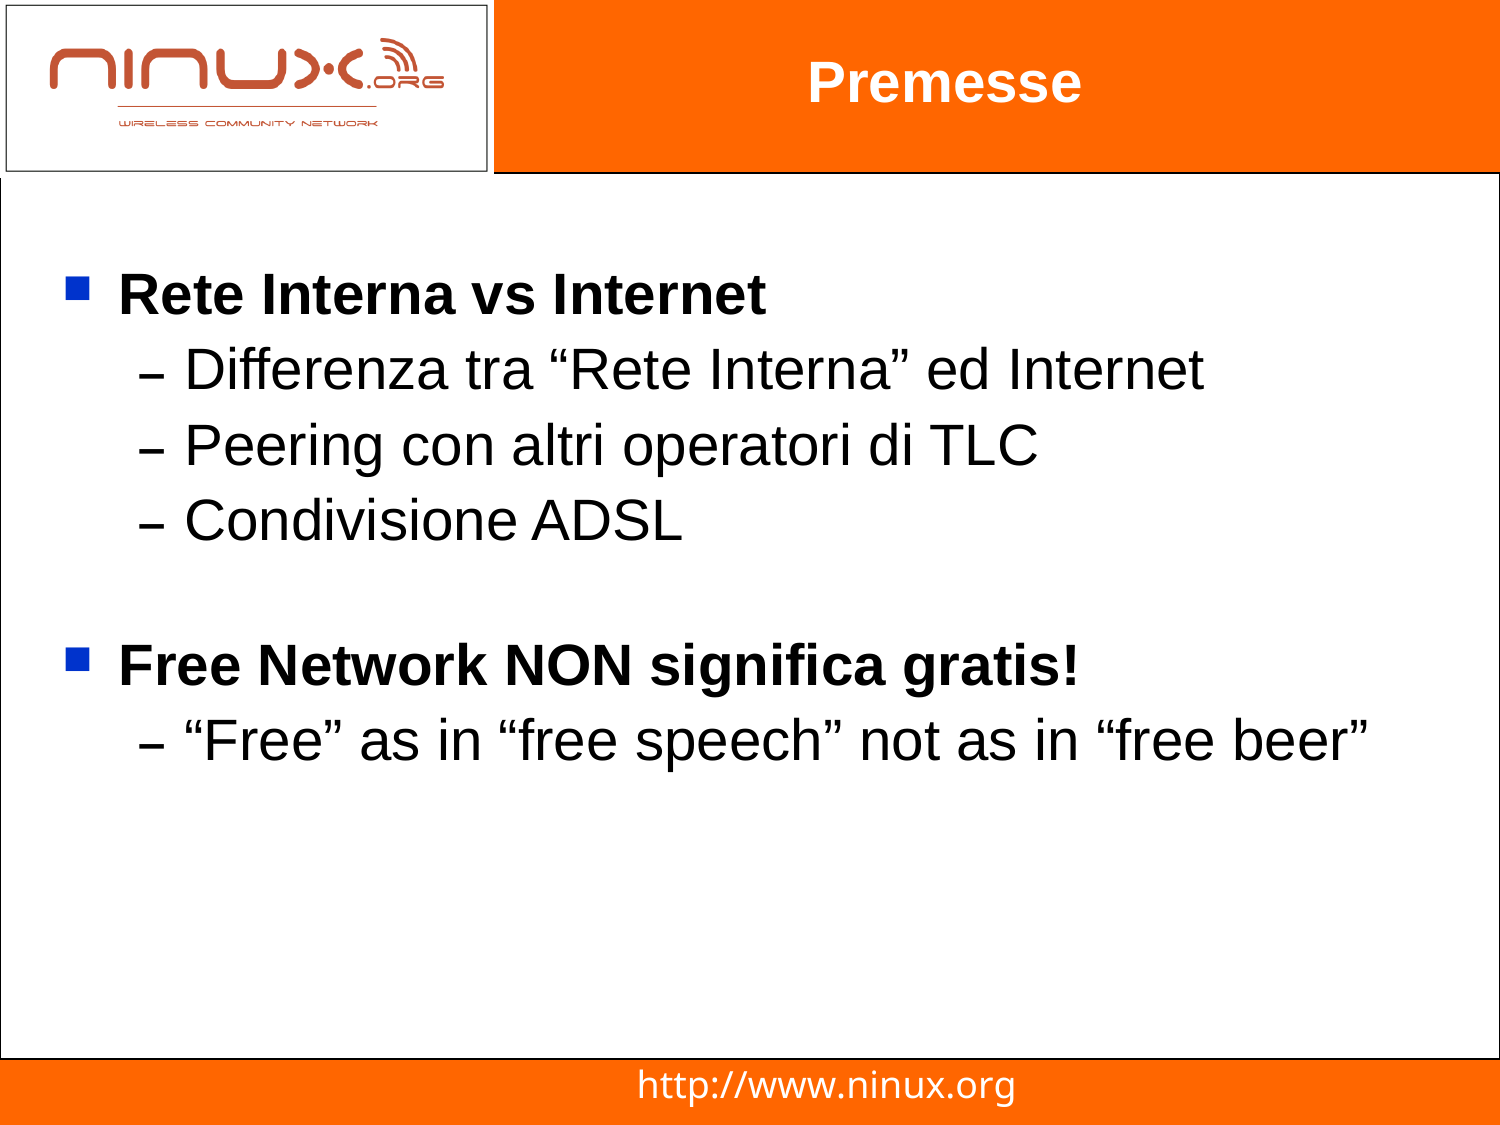

Premesse
# Rete Interna vs Internet
Differenza tra “Rete Interna” ed Internet
Peering con altri operatori di TLC
Condivisione ADSL
Free Network NON significa gratis!
“Free” as in “free speech” not as in “free beer”
http://www.ninux.org